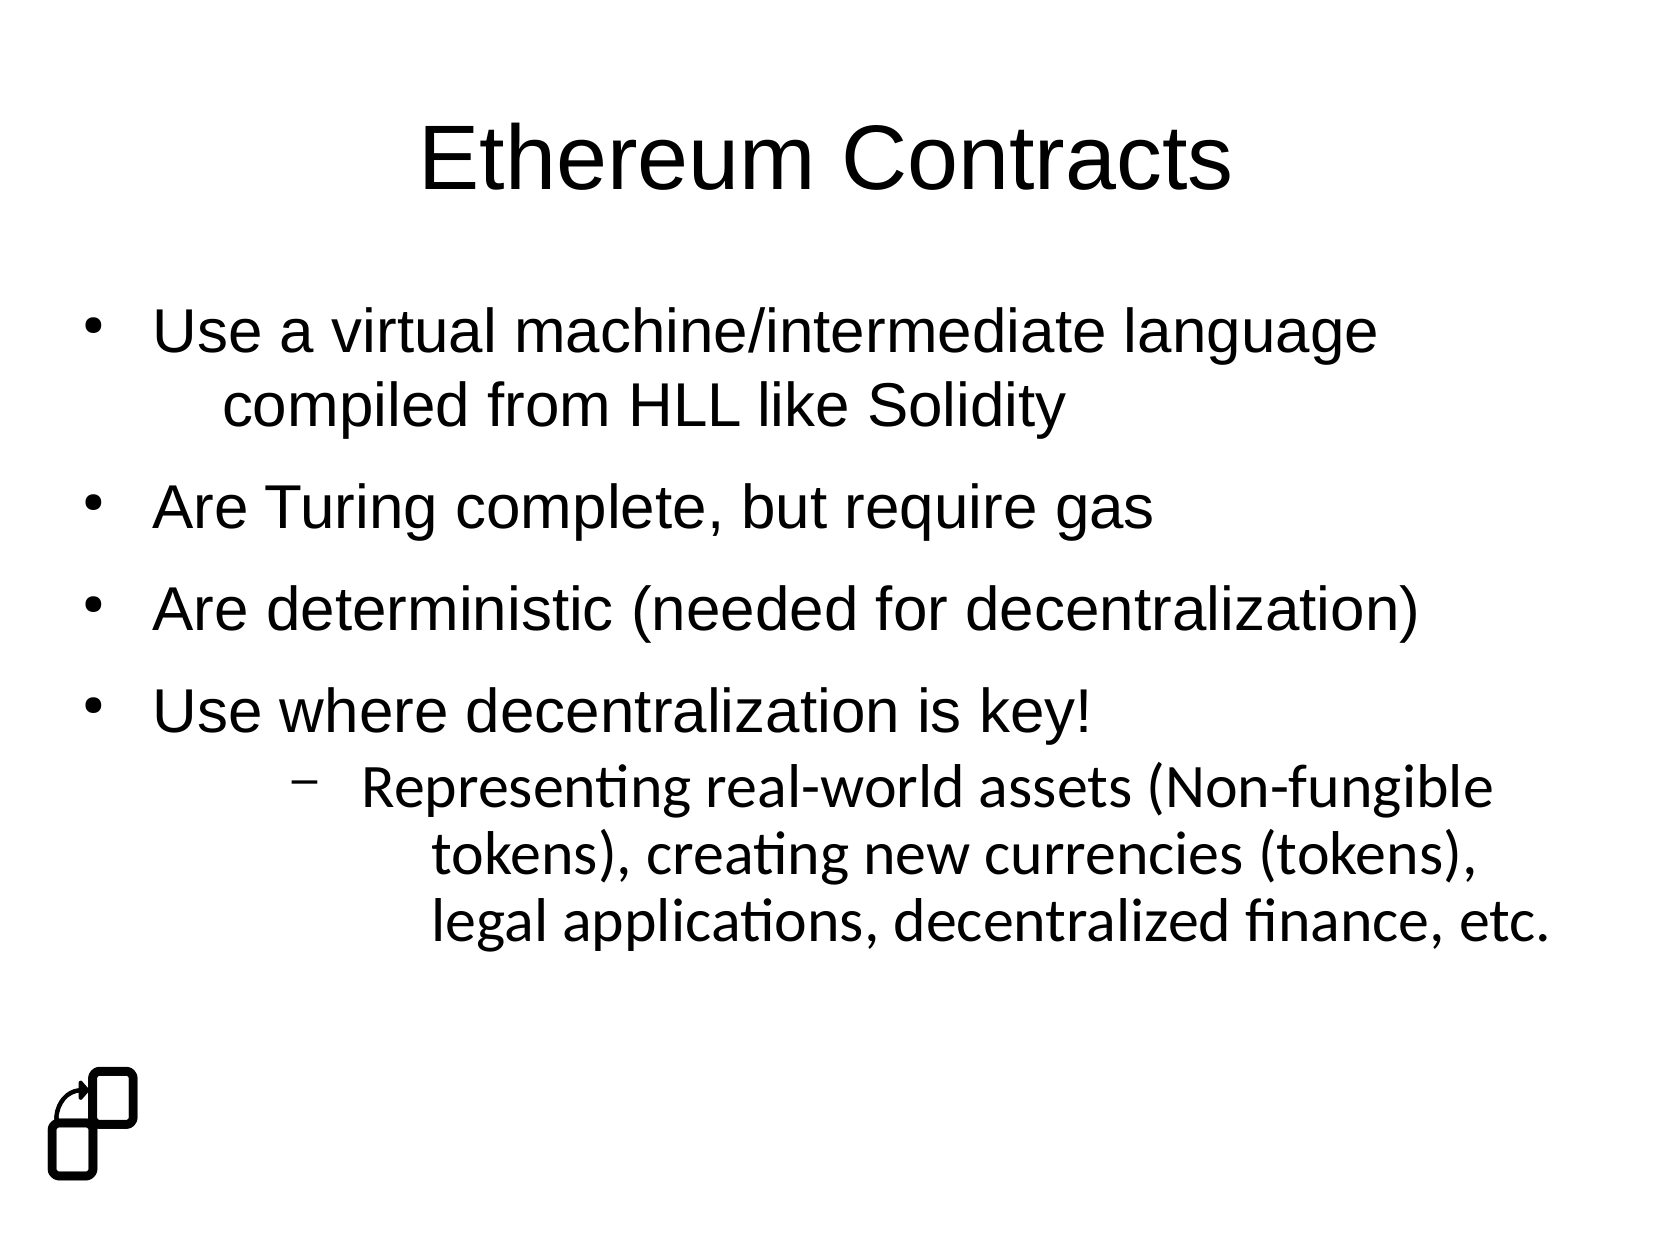

# Ethereum Contracts
Use a virtual machine/intermediate language compiled from HLL like Solidity
Are Turing complete, but require gas
Are deterministic (needed for decentralization)
Use where decentralization is key!
Representing real-world assets (Non-fungible tokens), creating new currencies (tokens), legal applications, decentralized finance, etc.